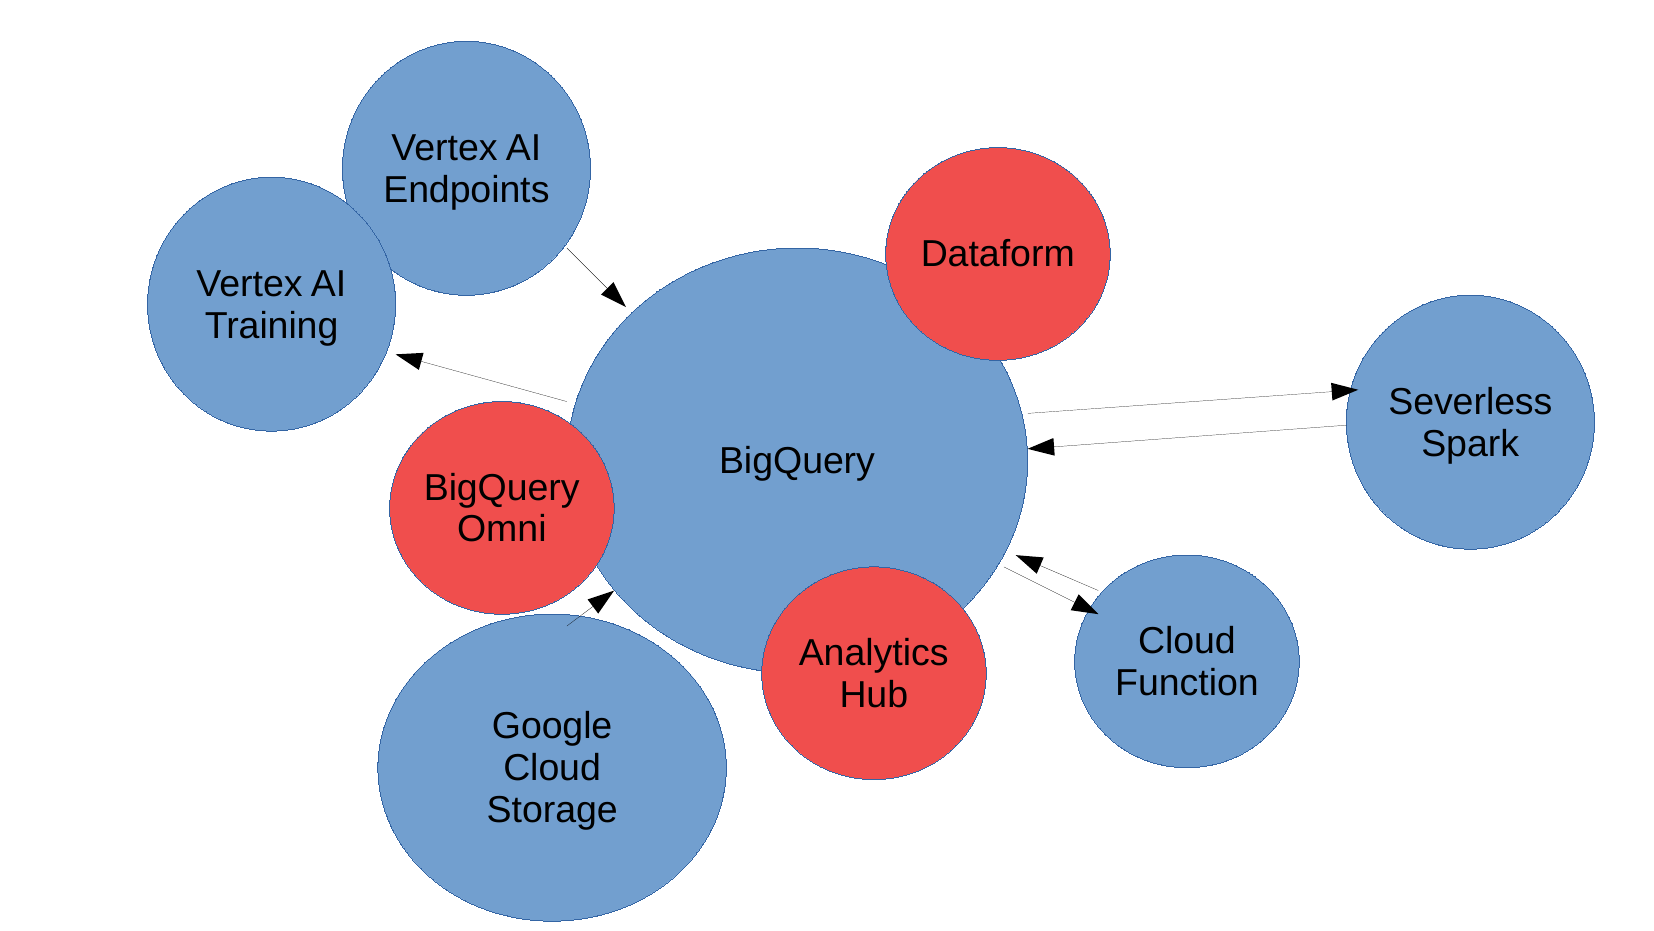

Vertex AI
Endpoints
Dataform
Vertex AI
Training
BigQuery
Severless
Spark
BigQuery
Omni
Cloud
Function
Analytics
Hub
Google
Cloud
Storage